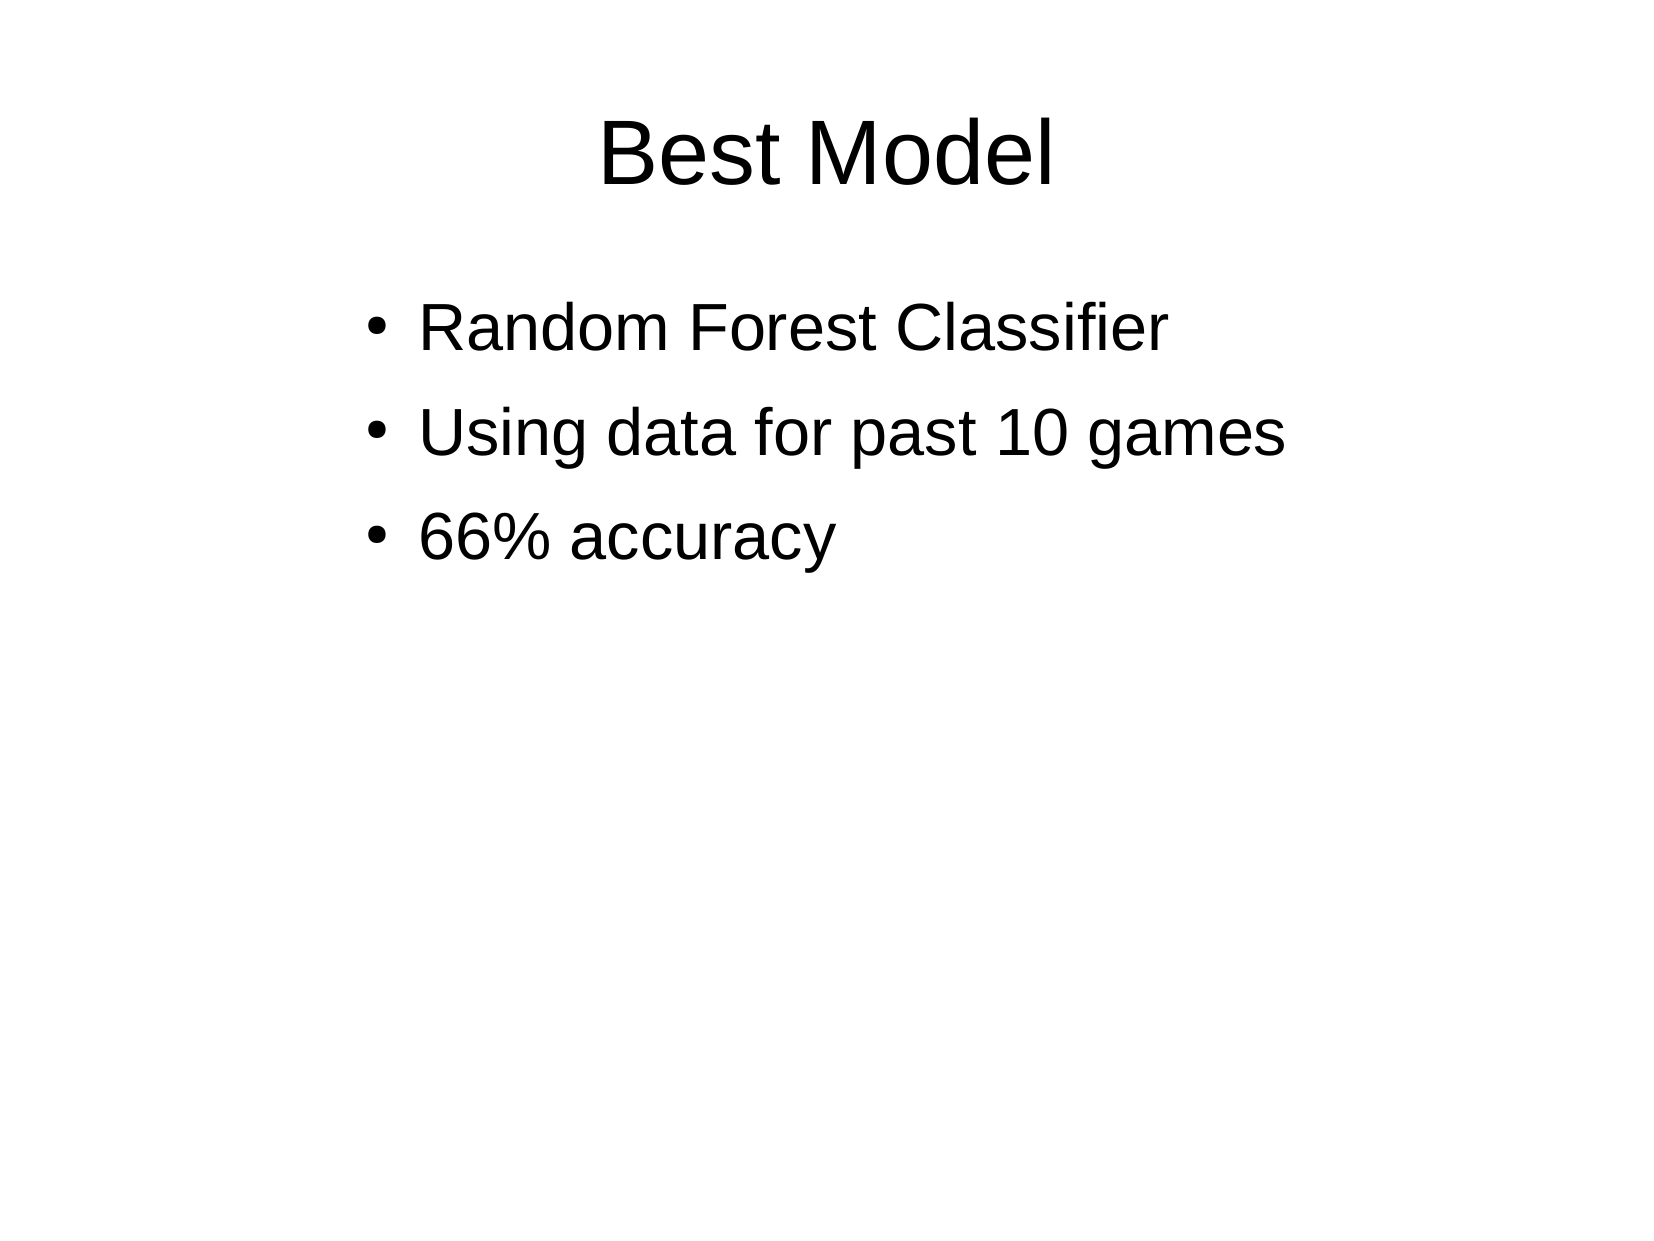

# Best Model
Random Forest Classifier
Using data for past 10 games
66% accuracy